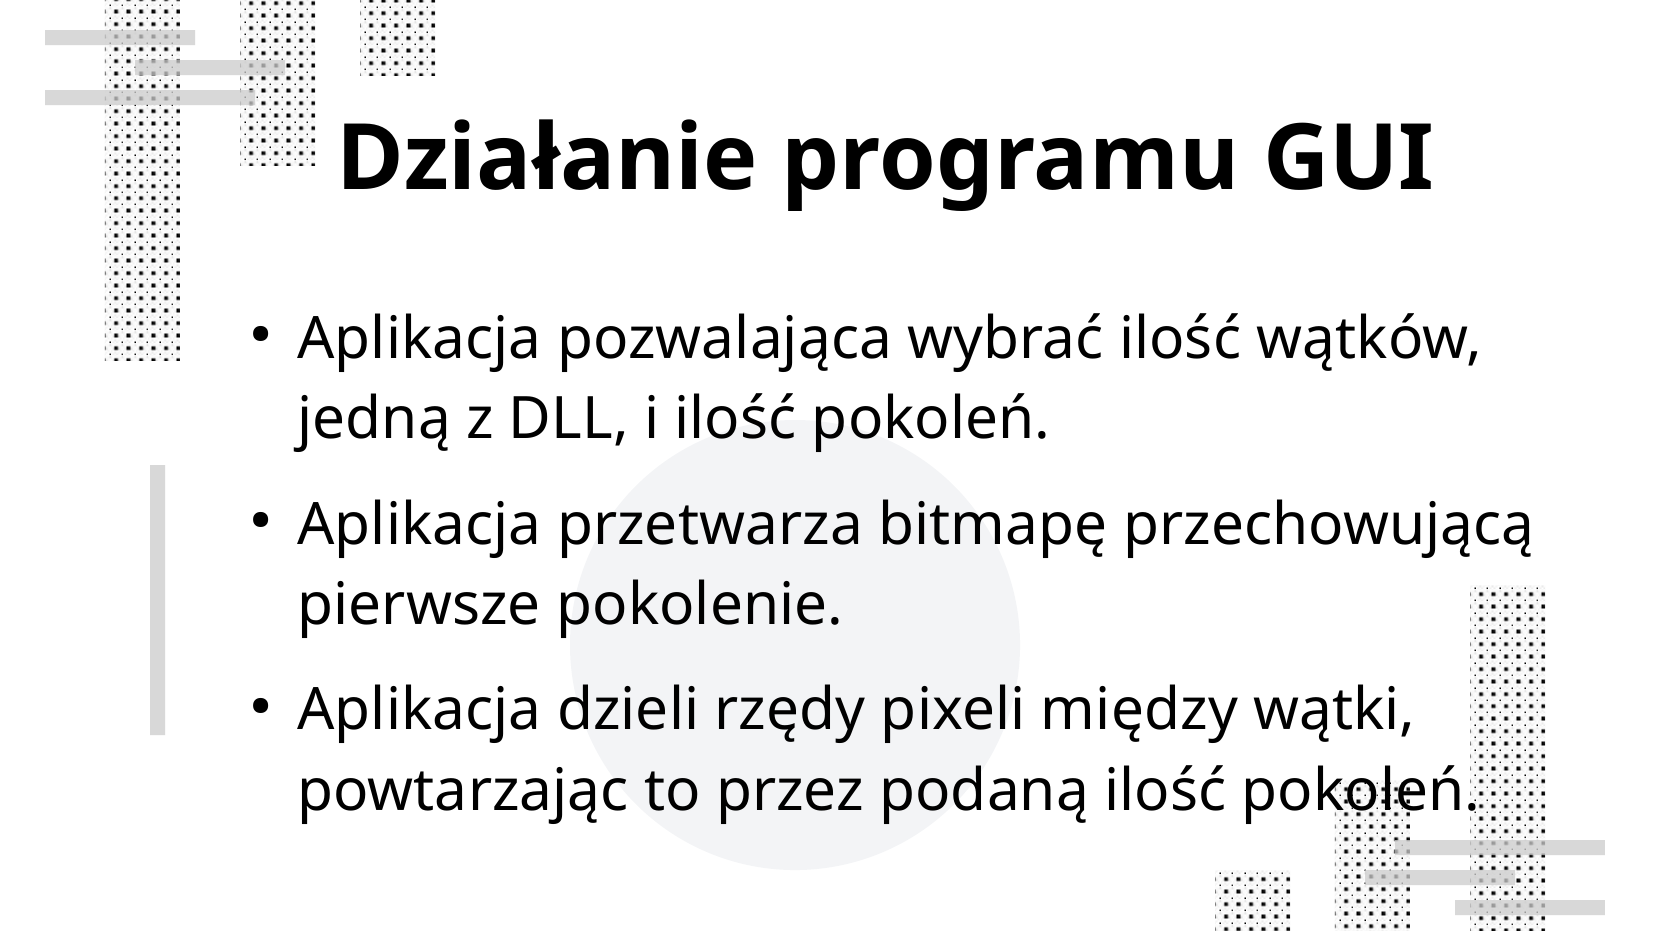

# Działanie programu GUI
Aplikacja pozwalająca wybrać ilość wątków, jedną z DLL, i ilość pokoleń.
Aplikacja przetwarza bitmapę przechowującą pierwsze pokolenie.
Aplikacja dzieli rzędy pixeli między wątki, powtarzając to przez podaną ilość pokoleń.